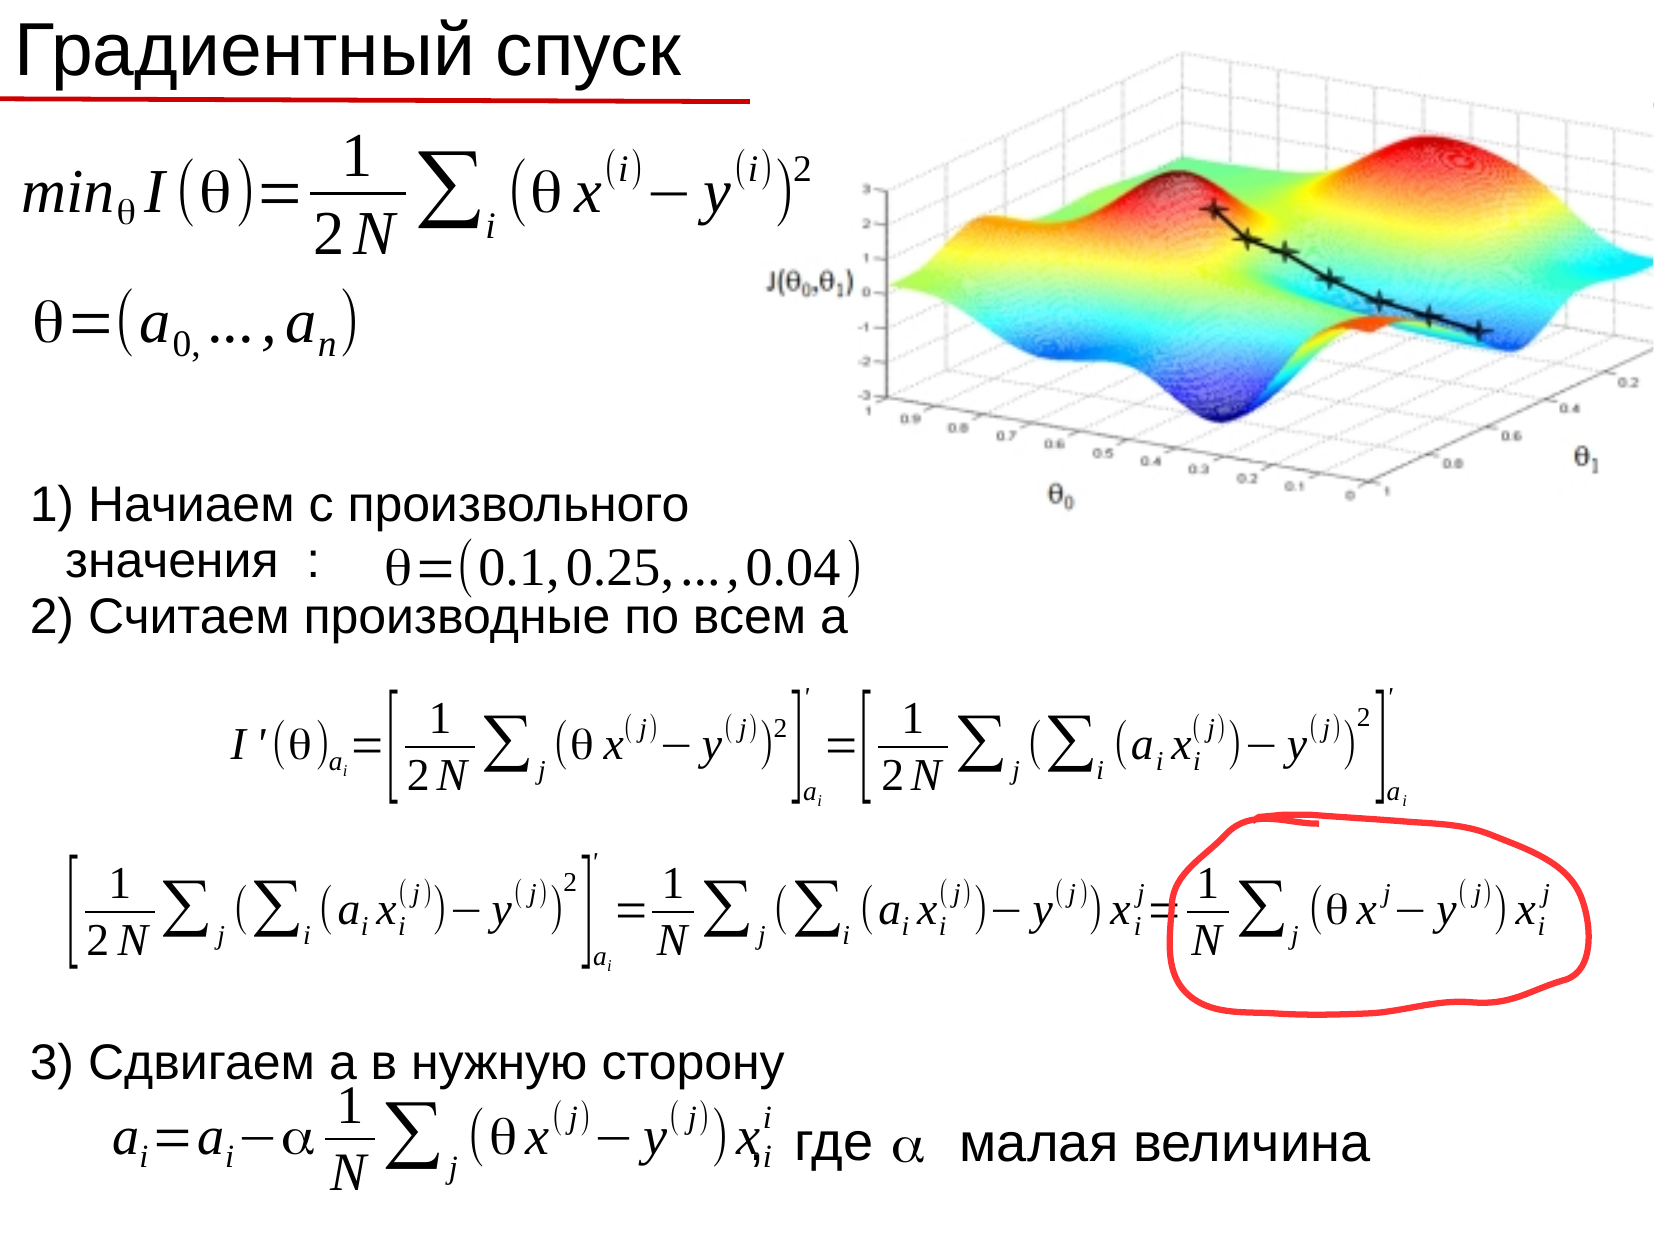

Градиентный спуск
 Начиаем с произвольного значения :
 Считаем производные по всем а
 Сдвигаем а в нужную сторону
, где
малая величина